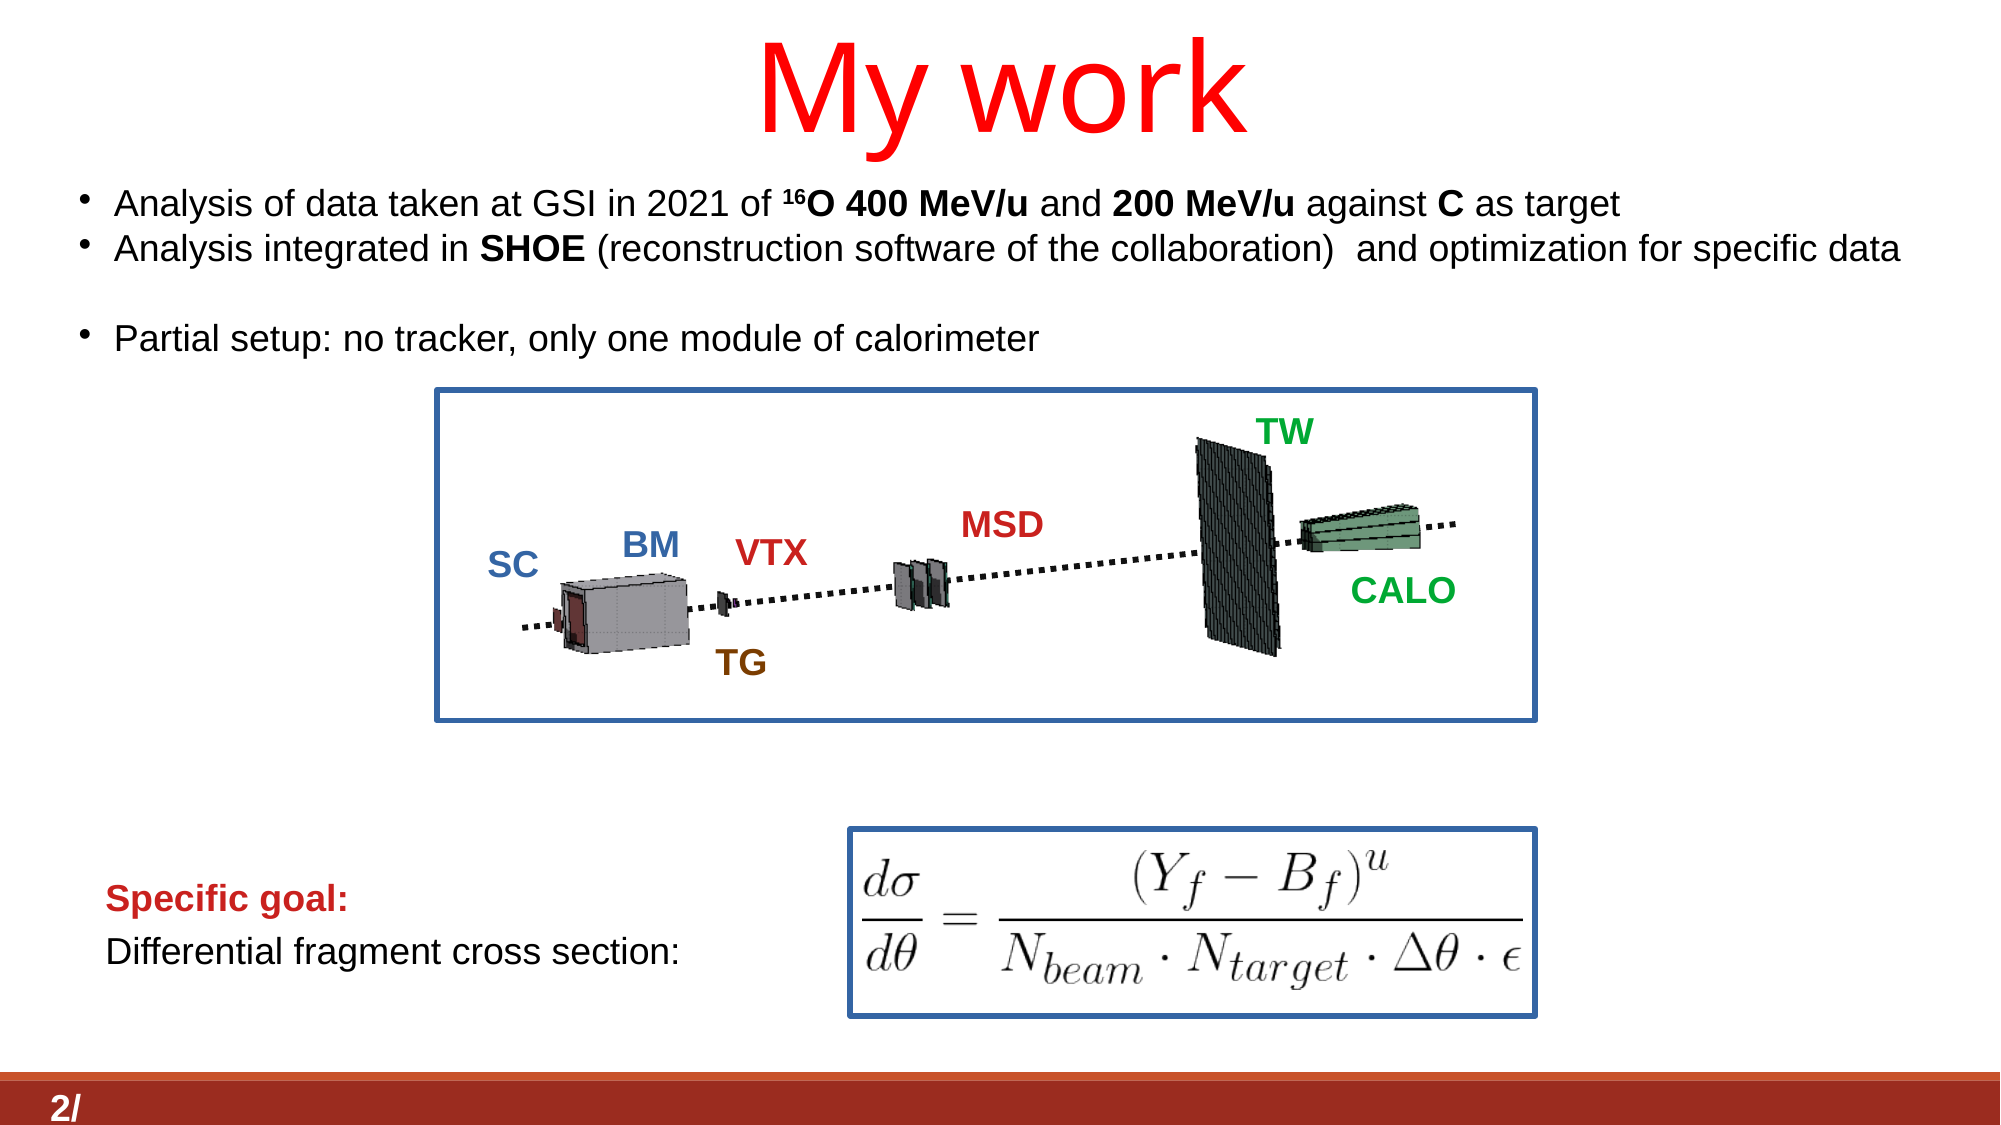

My work
Analysis of data taken at GSI in 2021 of 16O 400 MeV/u and 200 MeV/u against C as target
Analysis integrated in SHOE (reconstruction software of the collaboration) and optimization for specific data
Partial setup: no tracker, only one module of calorimeter
TW
MSD
BM
VTX
SC
CALO
TG
Specific goal:
Differential fragment cross section:
2/